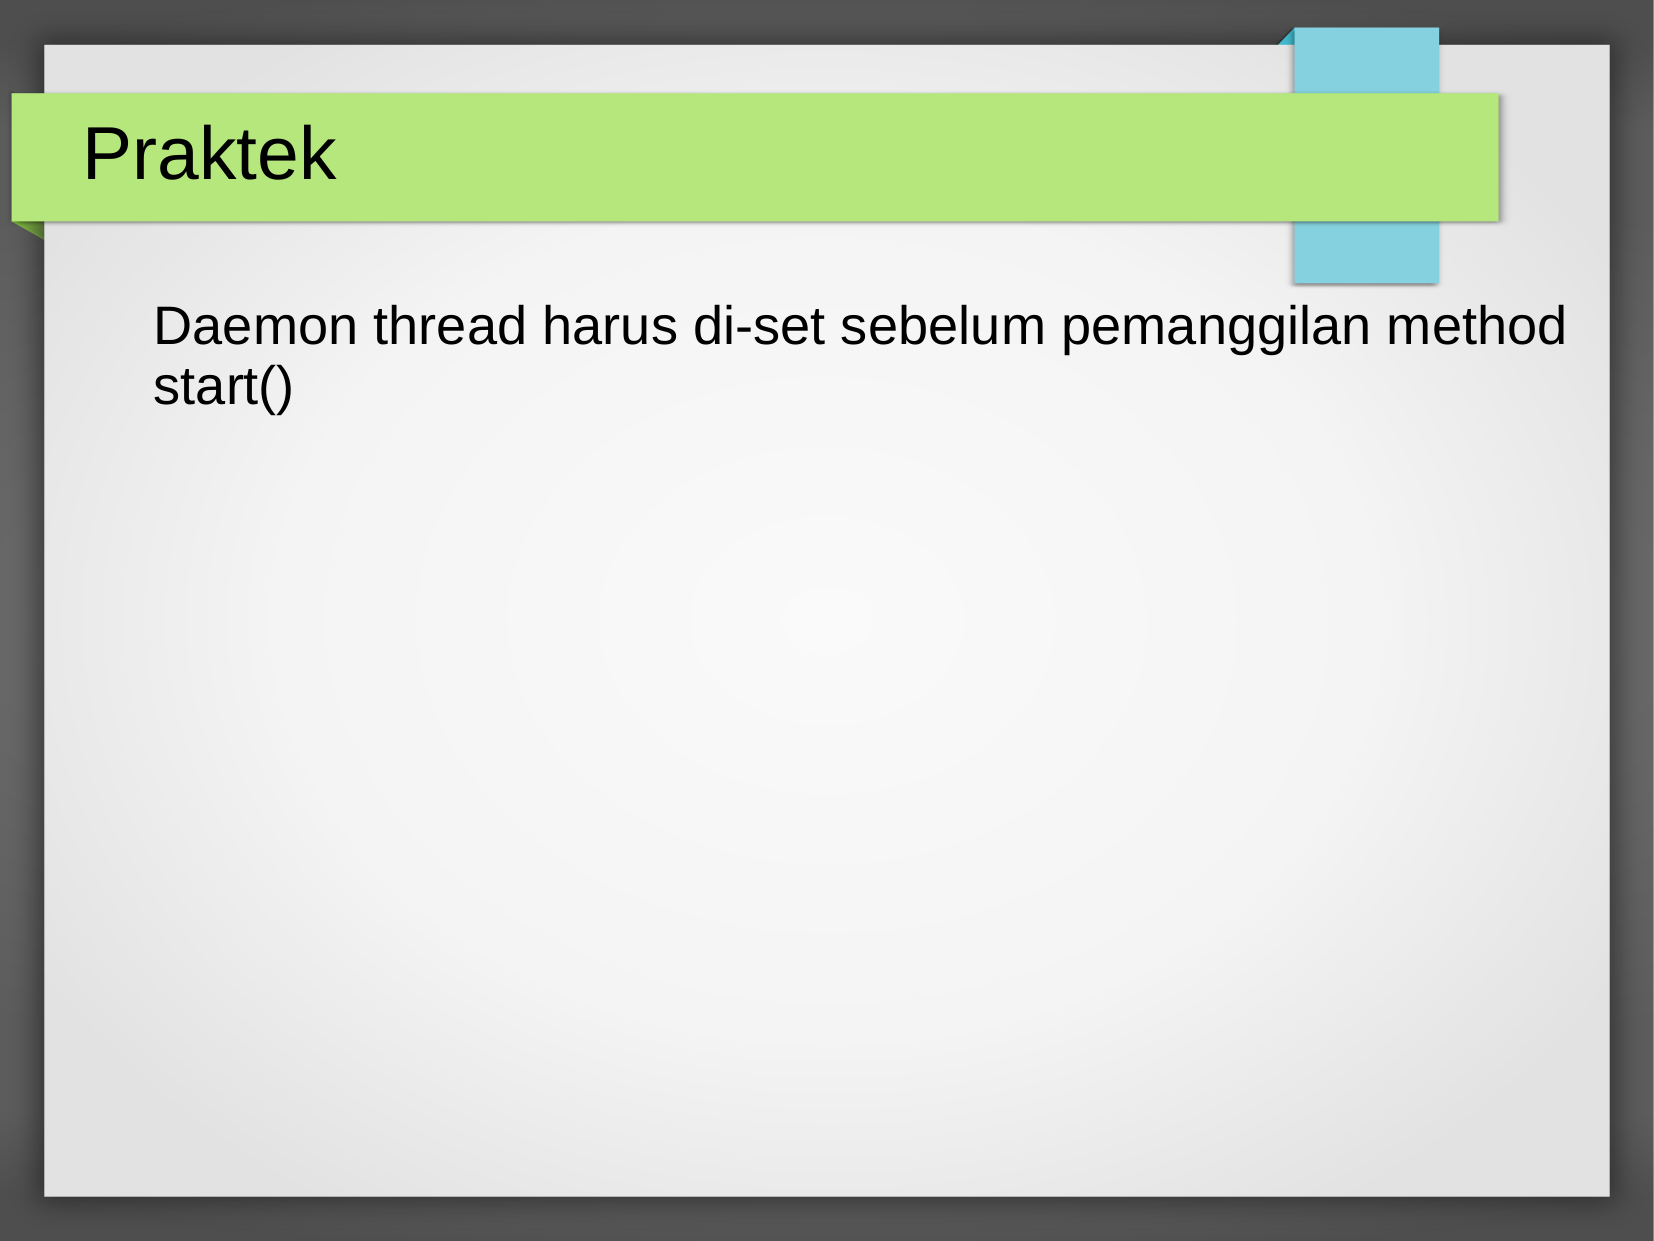

# Praktek
Daemon thread harus di-set sebelum pemanggilan method start()